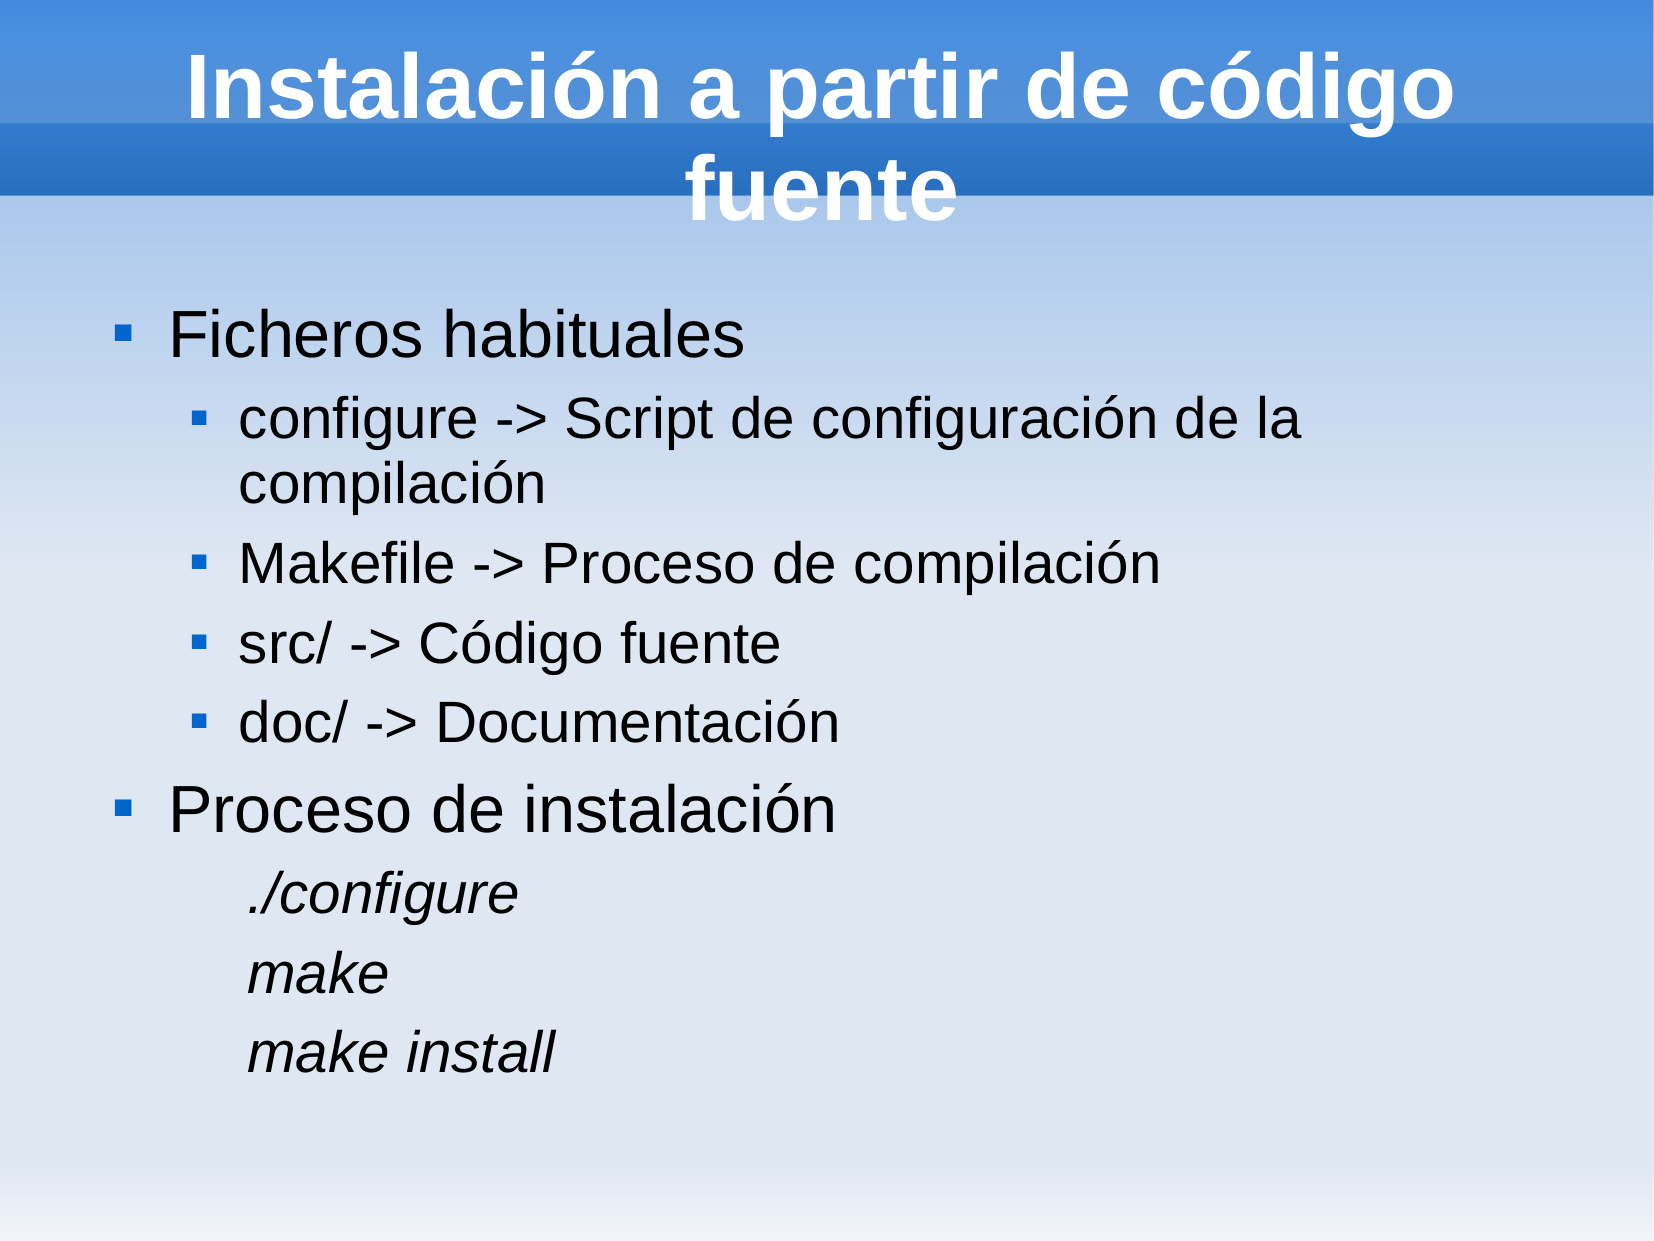

# Instalación a partir de código fuente
Ficheros habituales
configure -> Script de configuración de la compilación
Makefile -> Proceso de compilación
src/ -> Código fuente
doc/ -> Documentación
Proceso de instalación
		./configure
		make
		make install